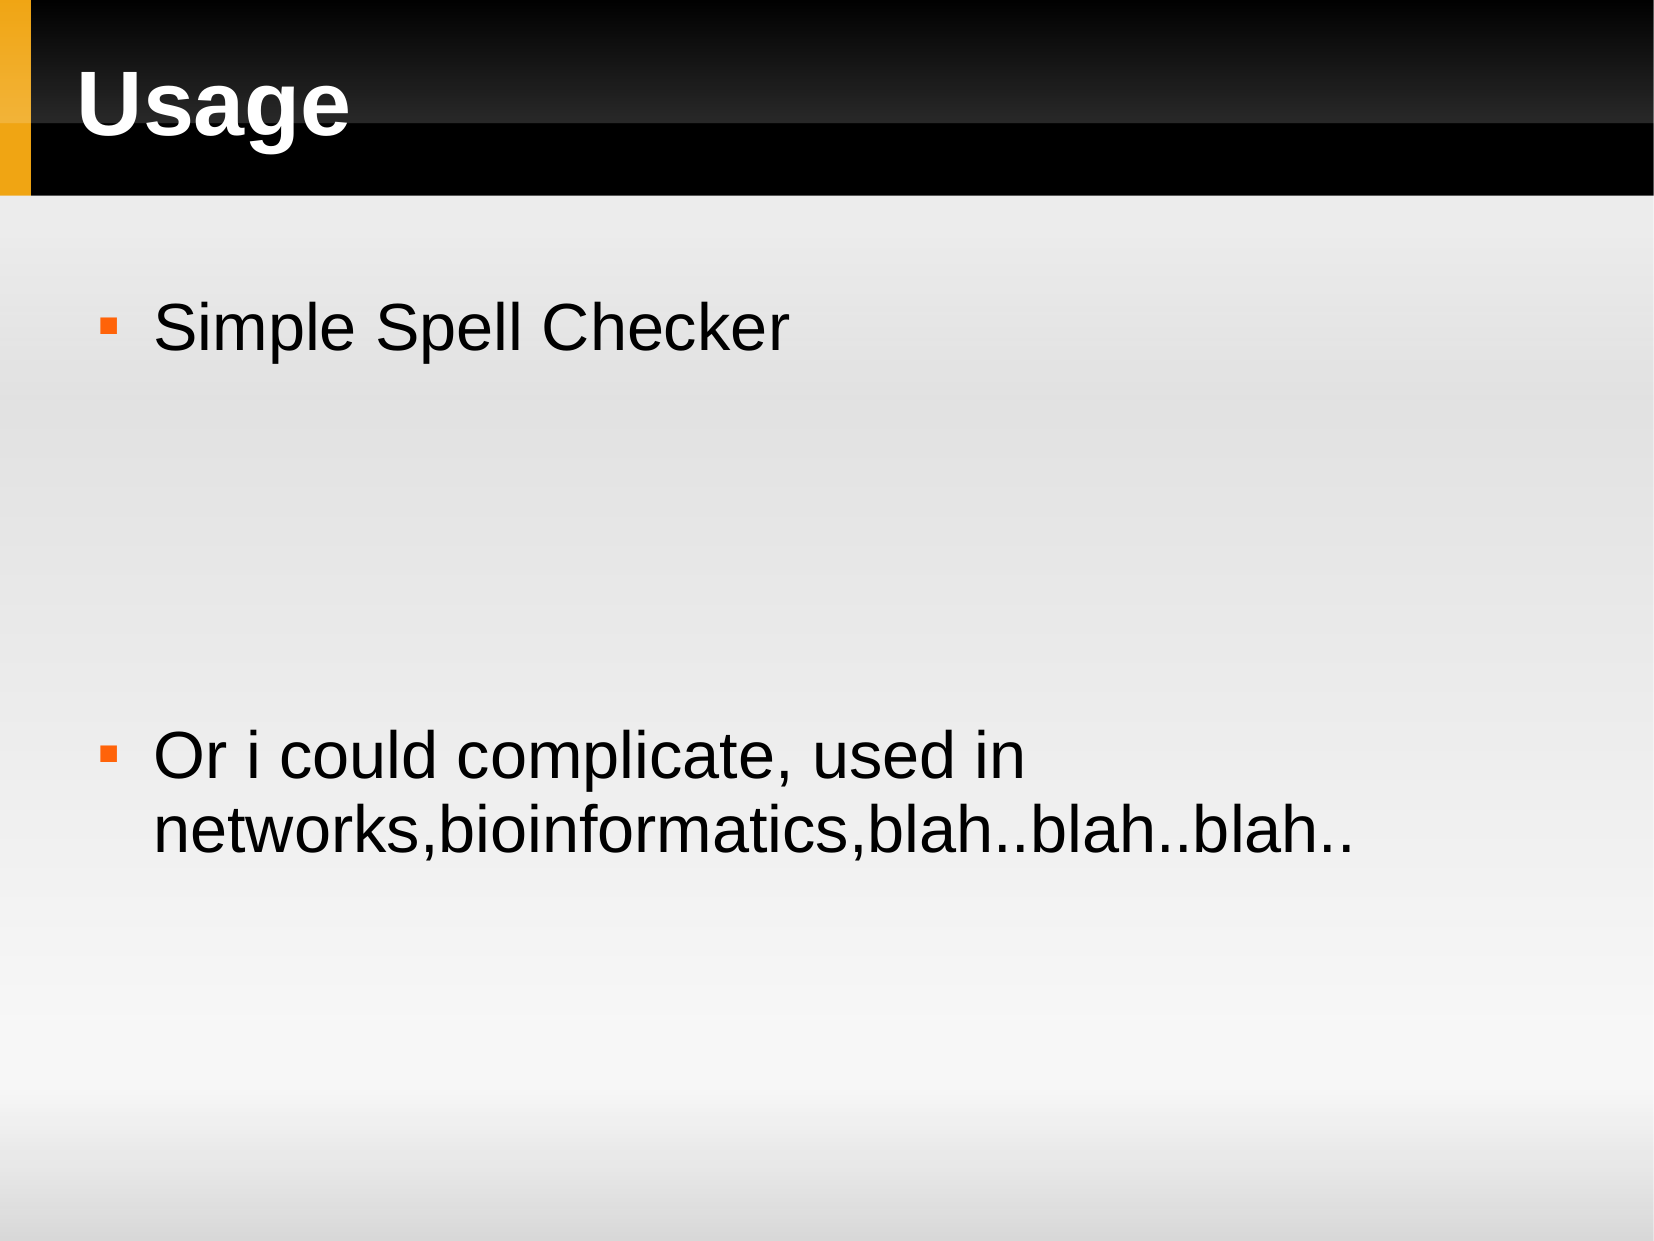

# Usage
Simple Spell Checker
Or i could complicate, used in networks,bioinformatics,blah..blah..blah..